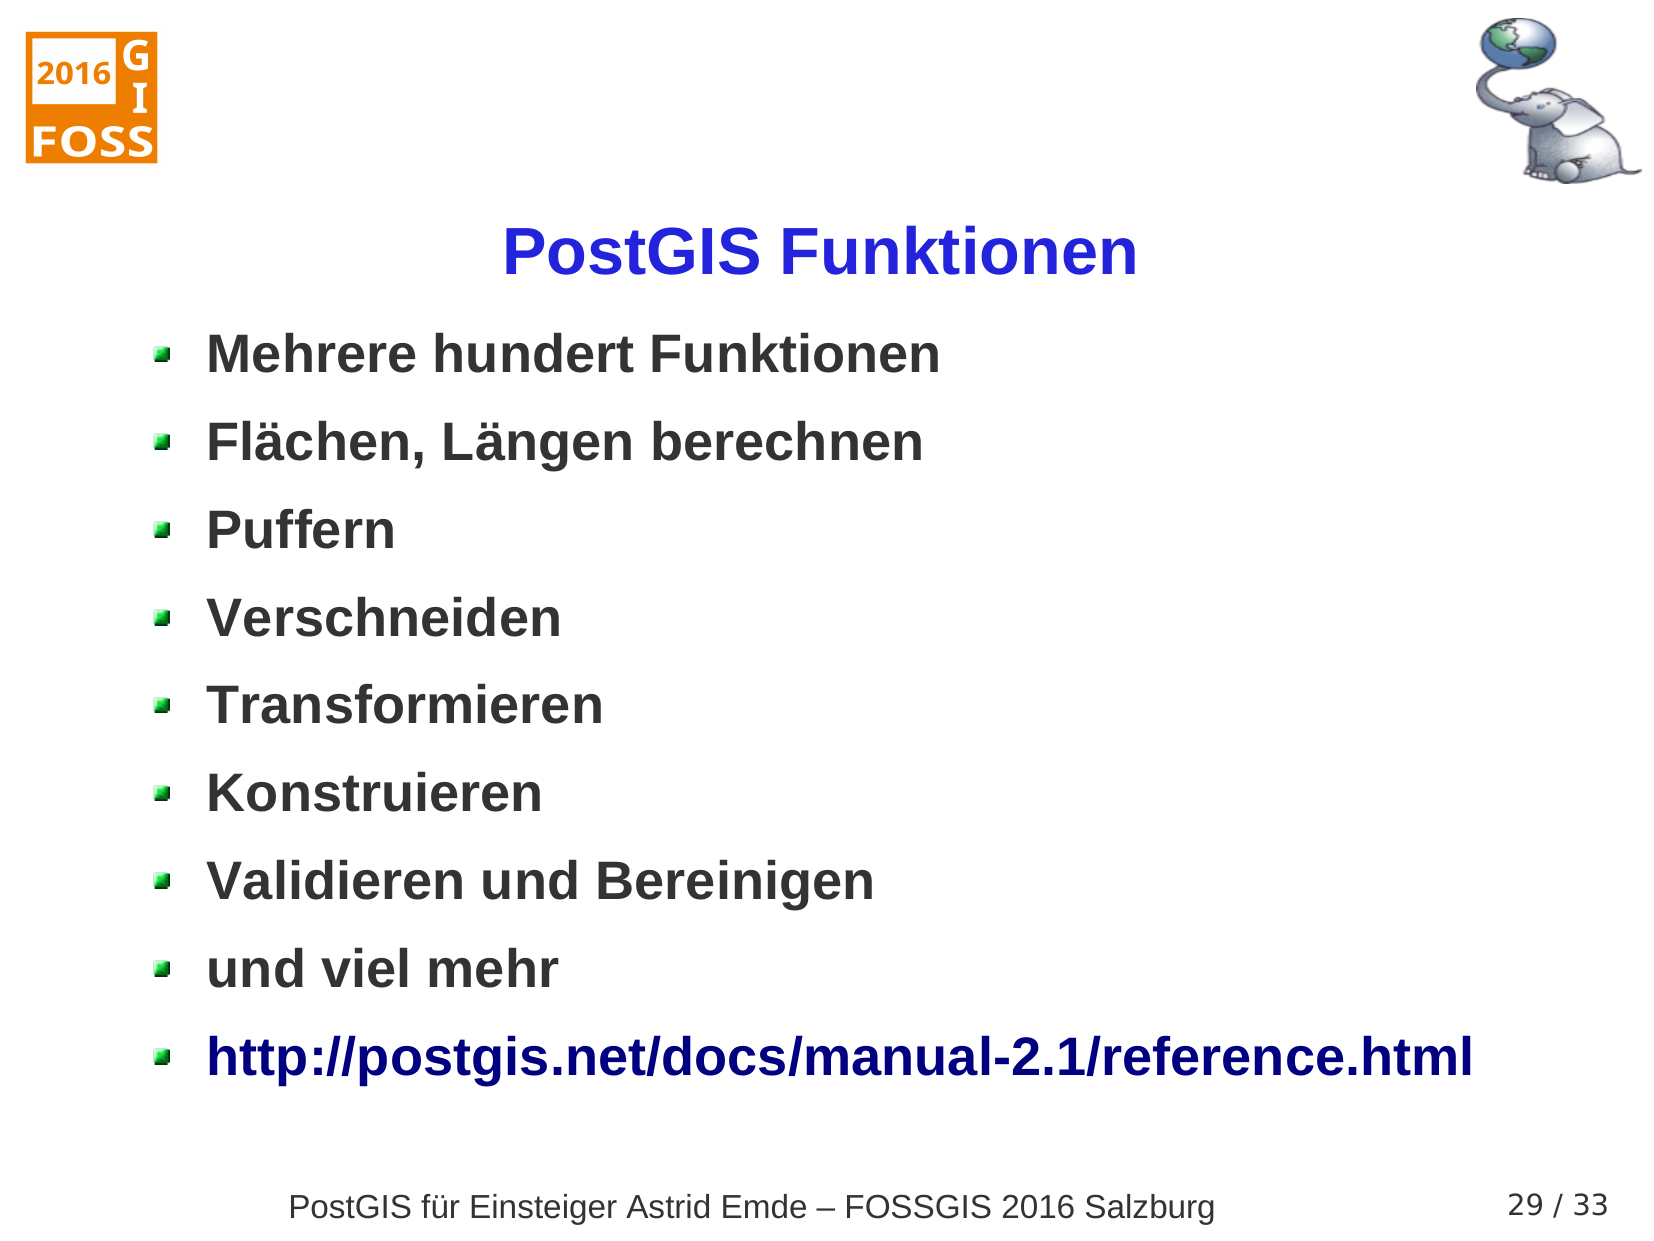

# PostGIS Funktionen
Mehrere hundert Funktionen
Flächen, Längen berechnen
Puffern
Verschneiden
Transformieren
Konstruieren
Validieren und Bereinigen
und viel mehr
http://postgis.net/docs/manual-2.1/reference.html